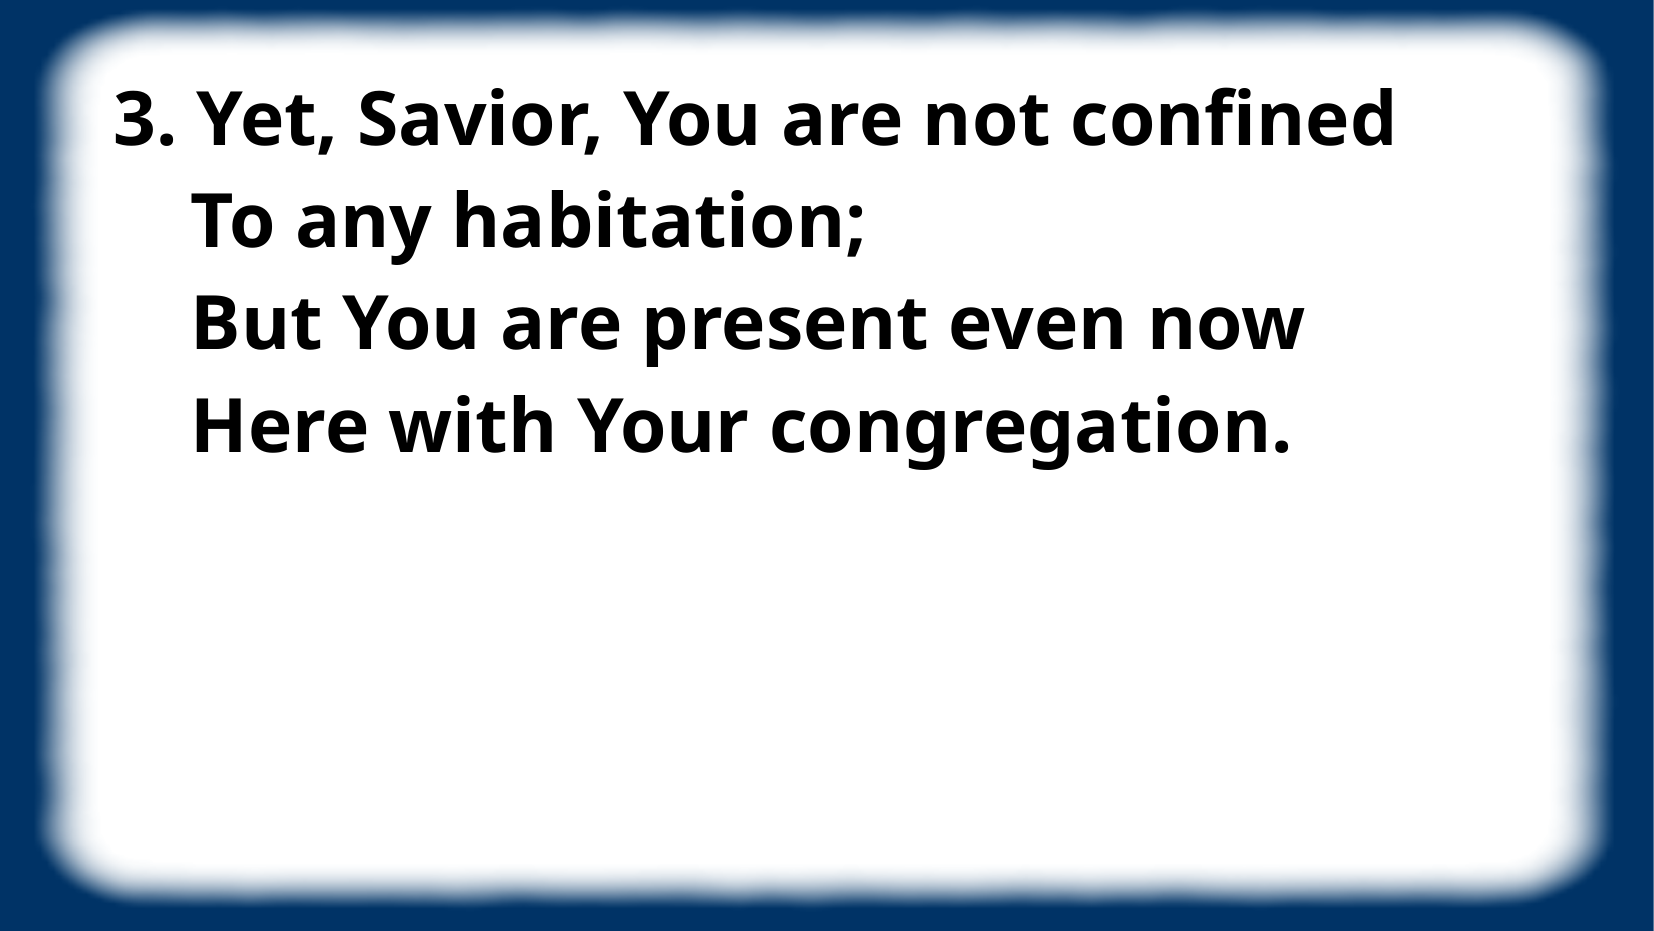

3. Yet, Savior, You are not confined
 To any habitation;
 But You are present even now
 Here with Your congregation.